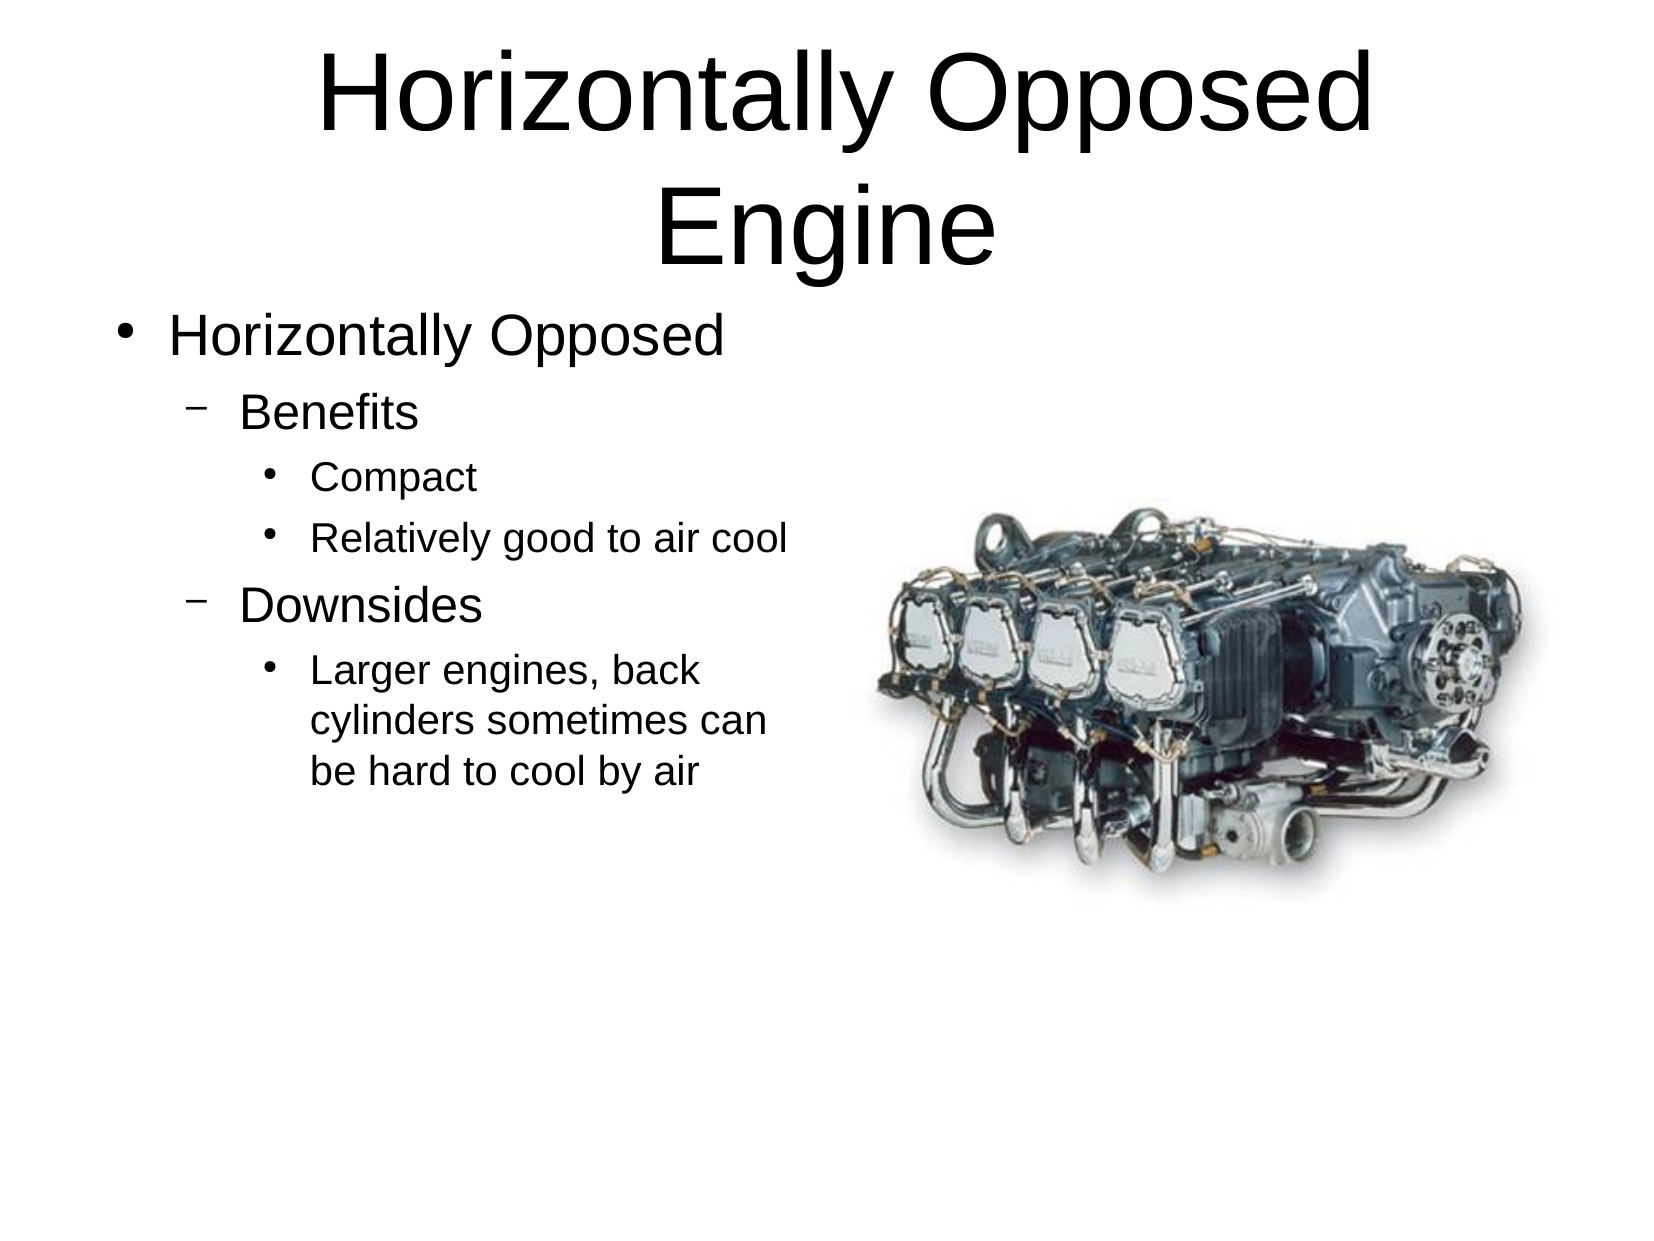

# Horizontally Opposed Engine
Horizontally Opposed
Benefits
Compact
Relatively good to air cool
Downsides
Larger engines, back cylinders sometimes can be hard to cool by air